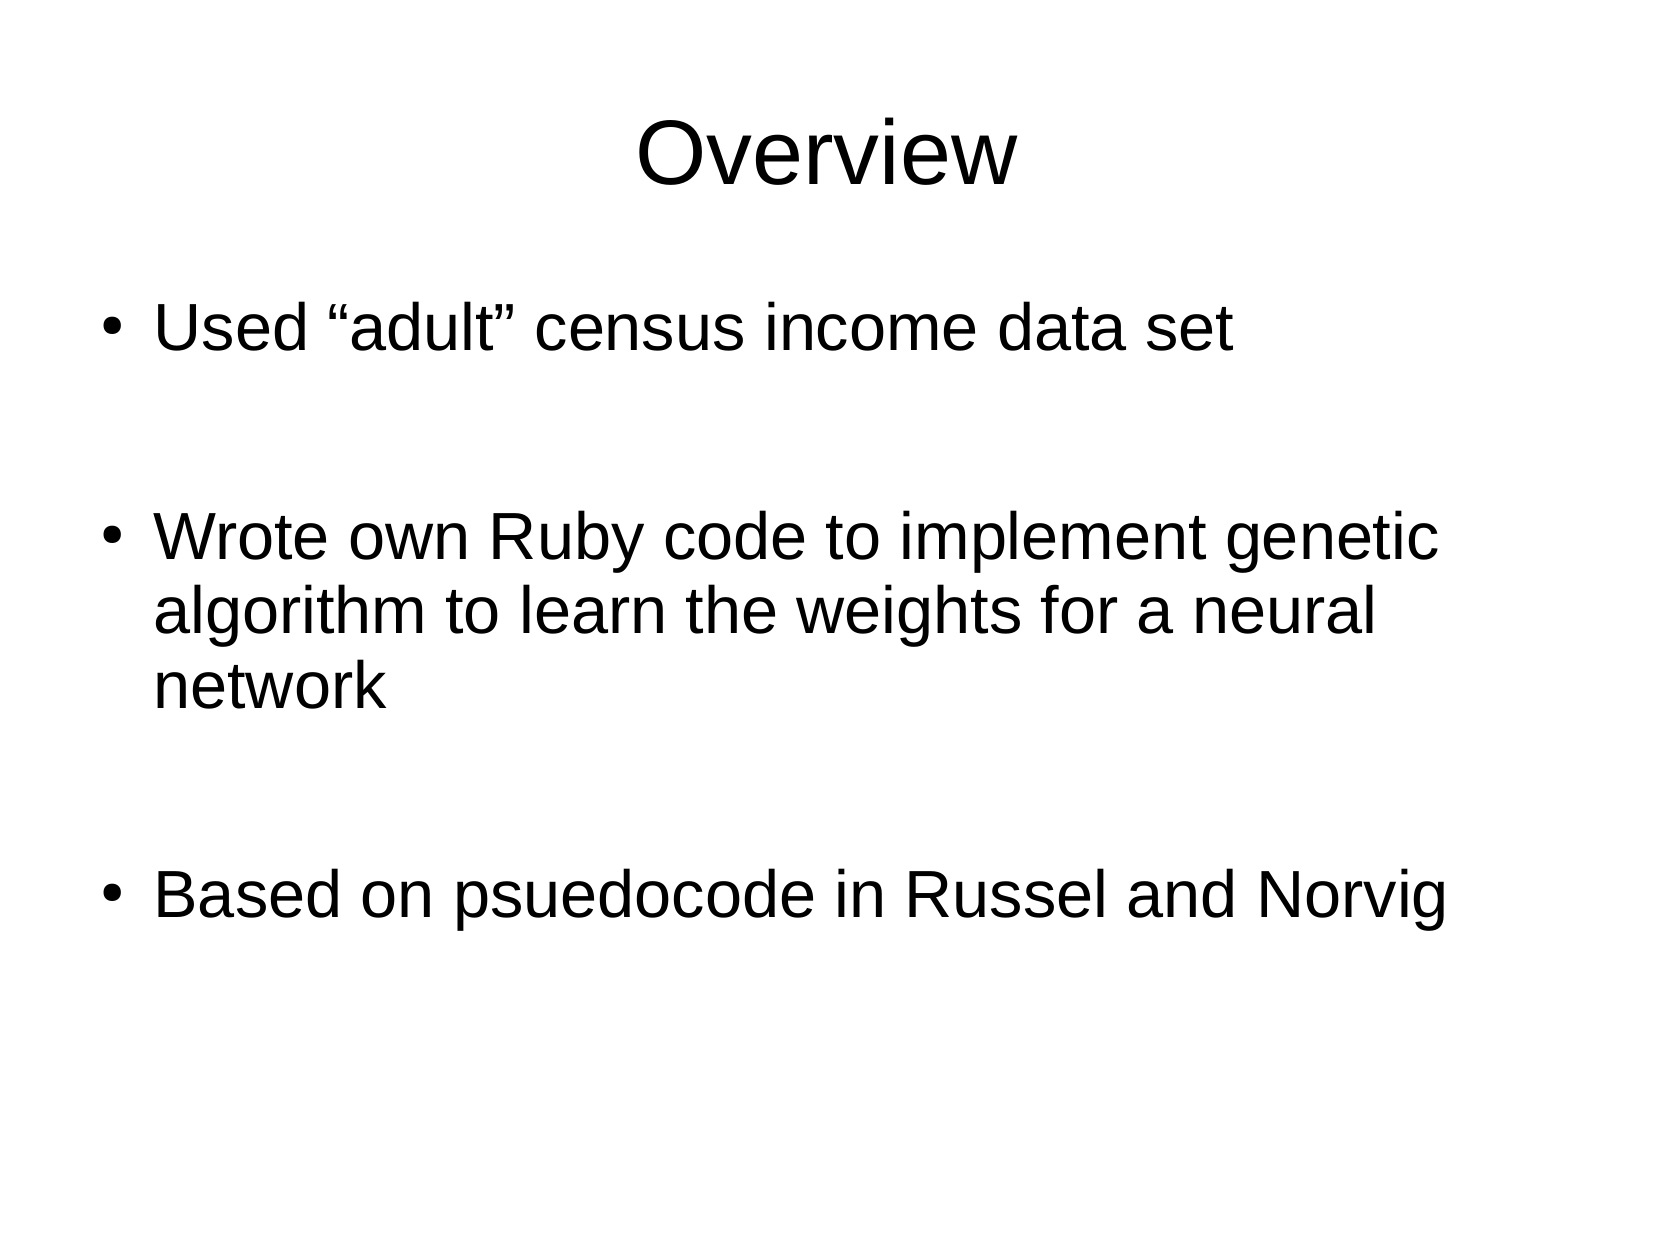

Overview
# Used “adult” census income data set
Wrote own Ruby code to implement genetic algorithm to learn the weights for a neural network
Based on psuedocode in Russel and Norvig